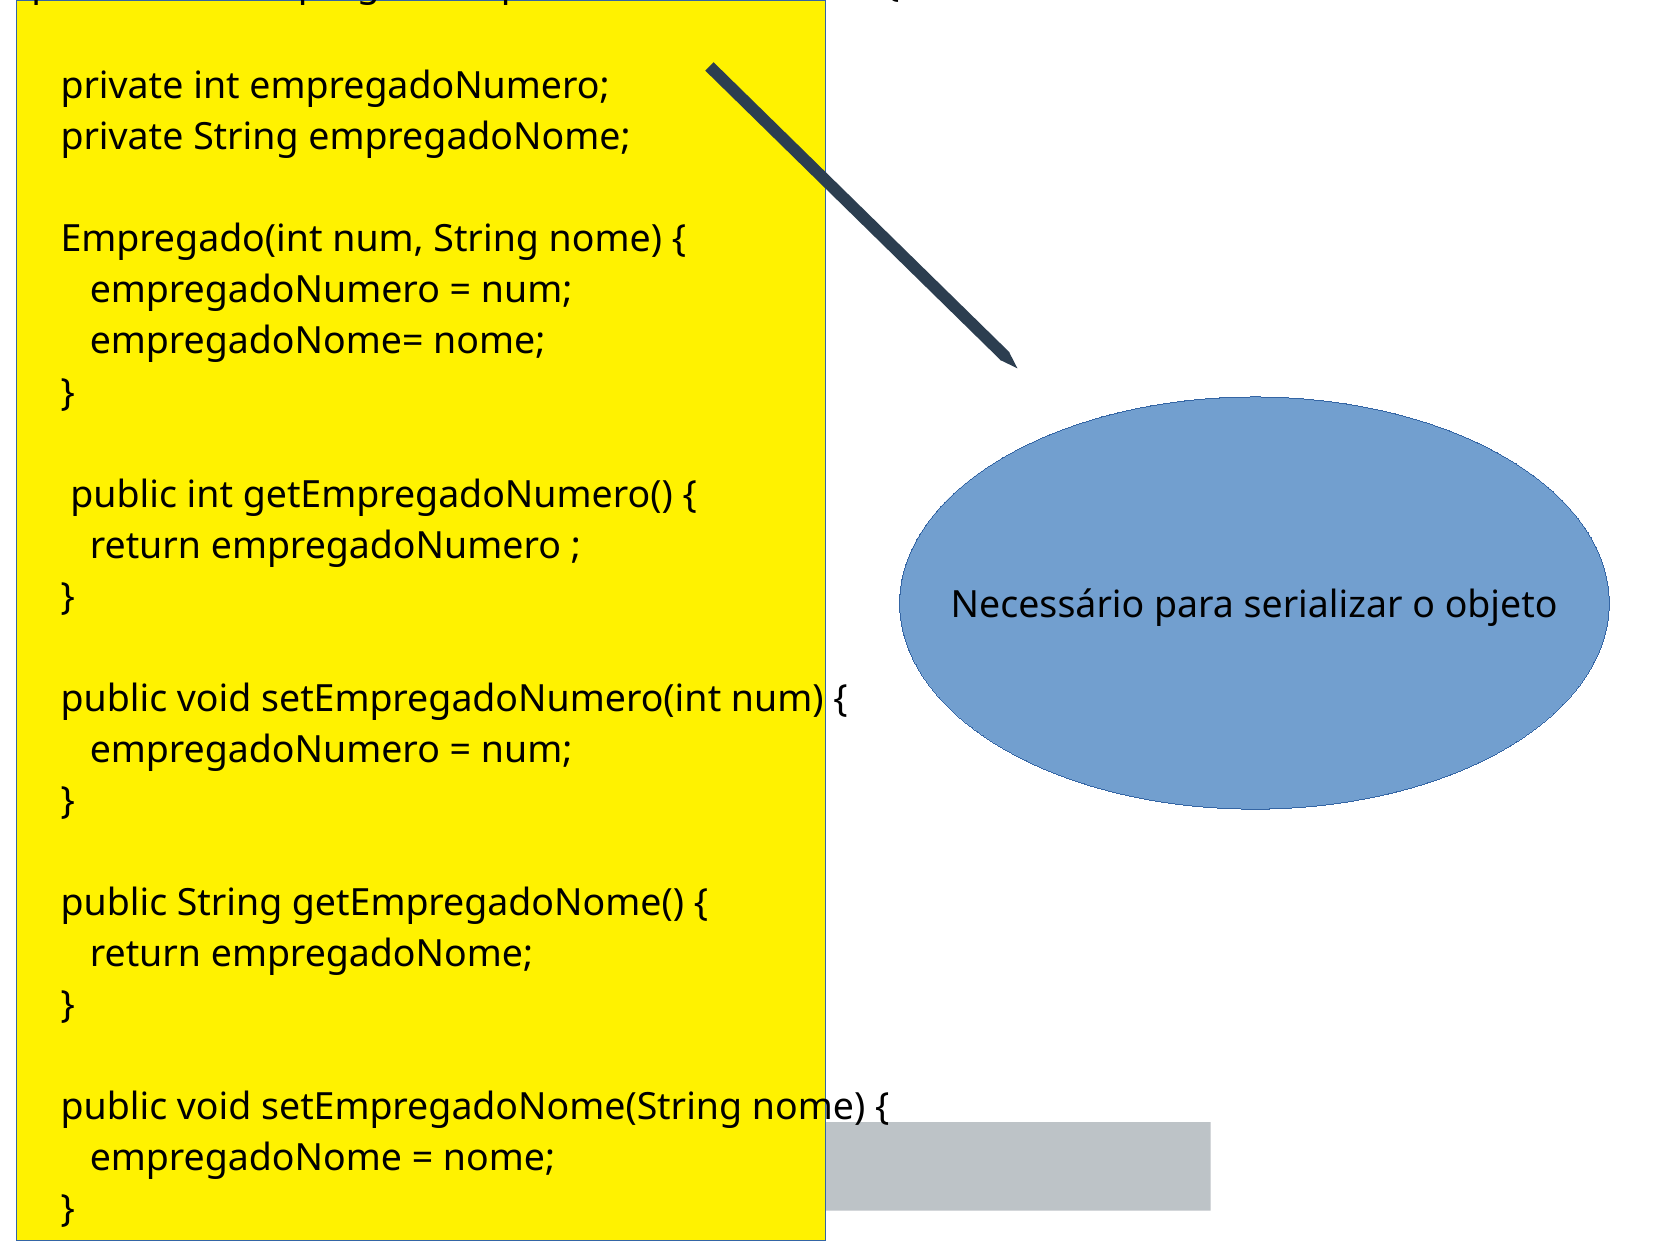

public class Empregado implements Serializable {
 private int empregadoNumero;
 private String empregadoNome;
 Empregado(int num, String nome) {
 empregadoNumero = num;
 empregadoNome= nome;
 }
 public int getEmpregadoNumero() {
 return empregadoNumero ;
 }
 public void setEmpregadoNumero(int num) {
 empregadoNumero = num;
 }
 public String getEmpregadoNome() {
 return empregadoNome;
 }
 public void setEmpregadoNome(String nome) {
 empregadoNome = nome;
 }
}
Necessário para serializar o objeto